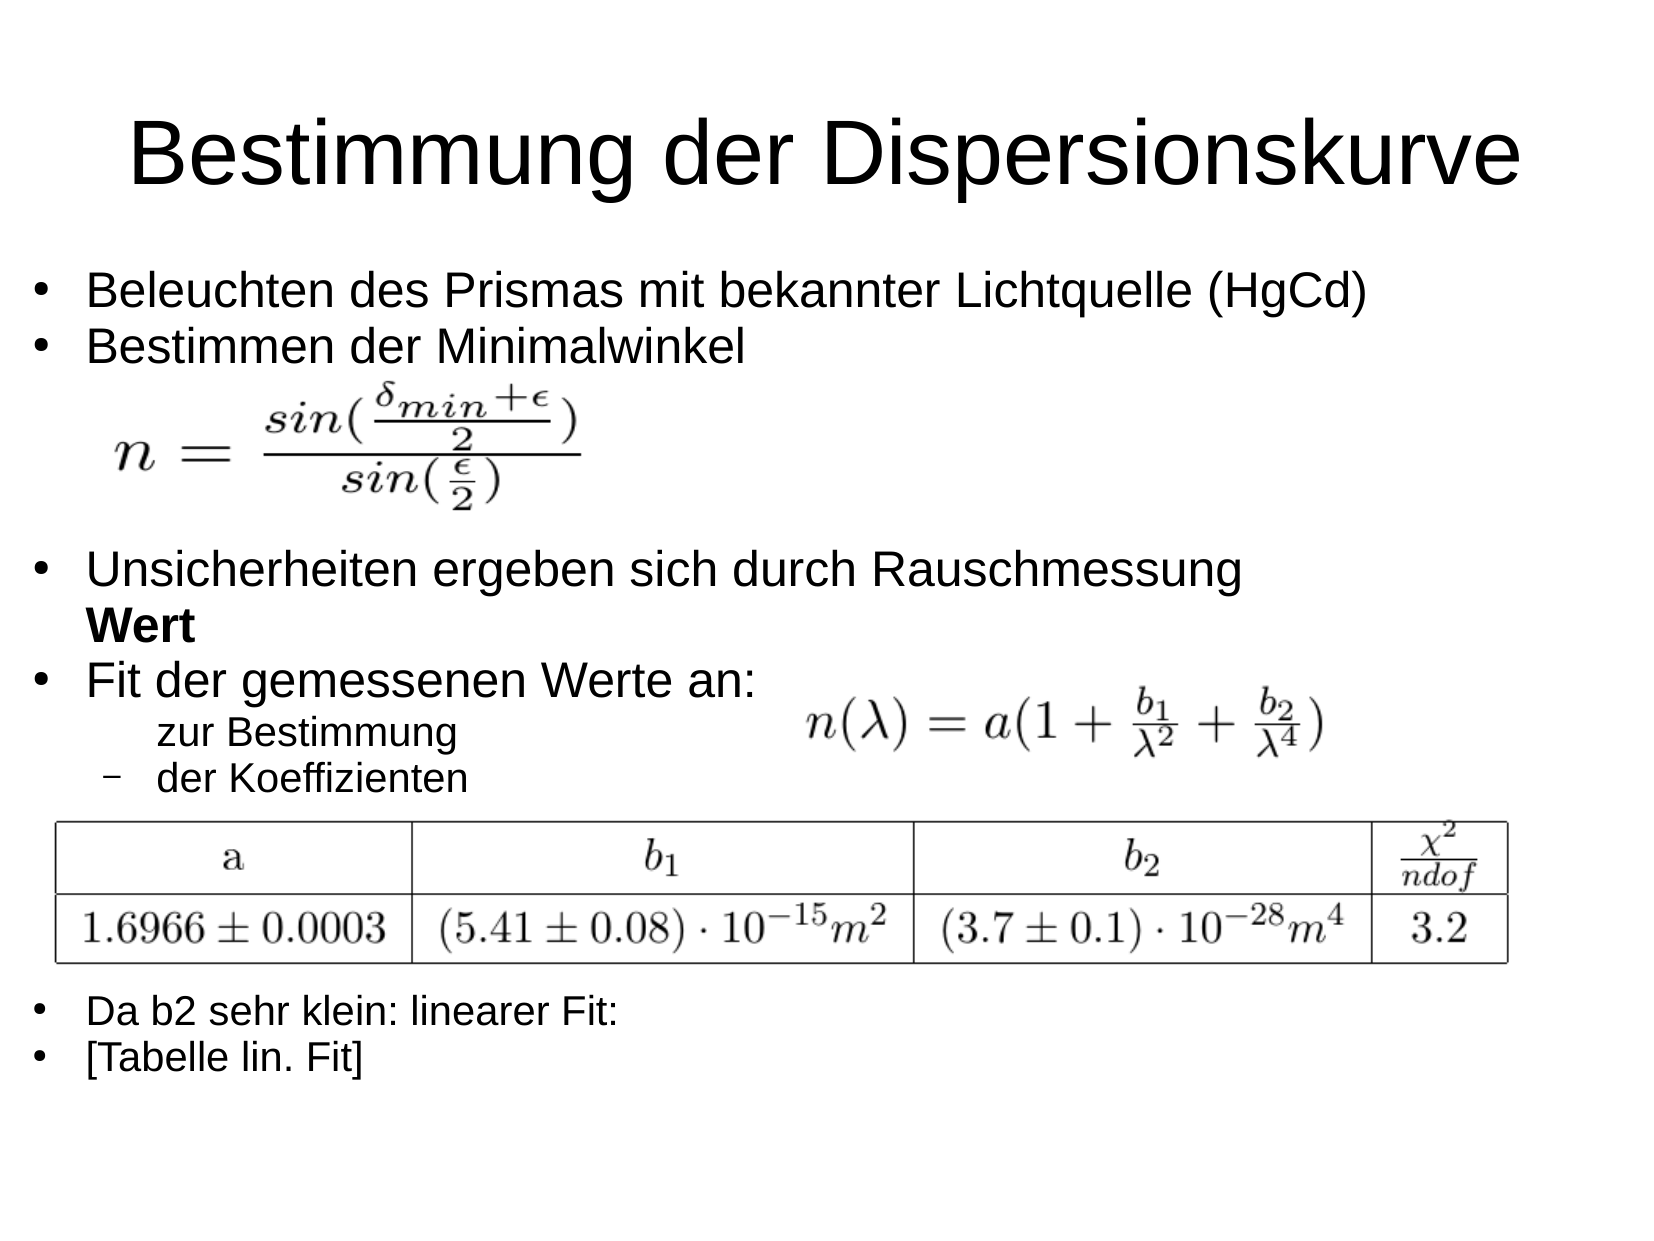

# Bestimmung der Dispersionskurve
Beleuchten des Prismas mit bekannter Lichtquelle (HgCd)
Bestimmen der Minimalwinkel
Unsicherheiten ergeben sich durch Rauschmessung
Wert
Fit der gemessenen Werte an:
zur Bestimmung
der Koeffizienten
Da b2 sehr klein: linearer Fit:
[Tabelle lin. Fit]